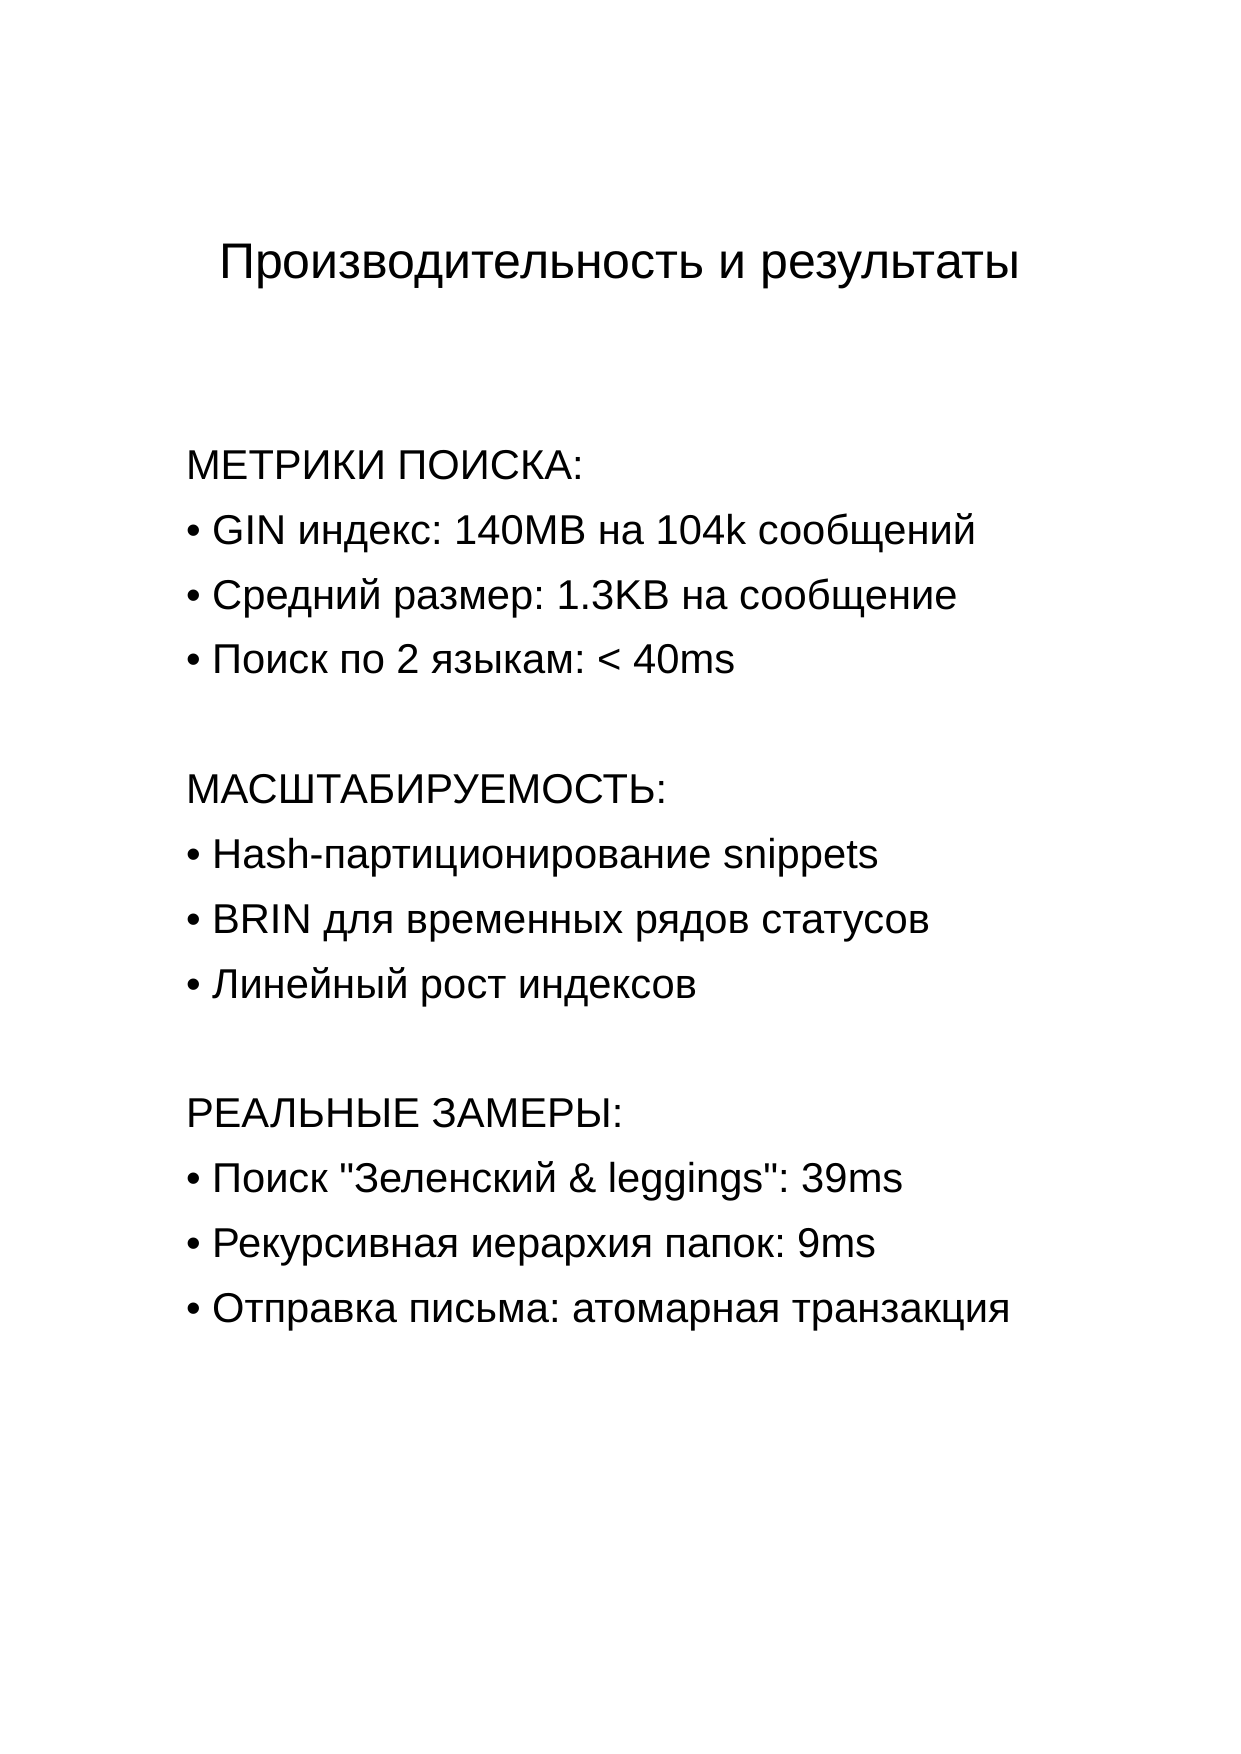

# Производительность и результаты
МЕТРИКИ ПОИСКА:
• GIN индекс: 140MB на 104k сообщений
• Средний размер: 1.3KB на сообщение
• Поиск по 2 языкам: < 40ms
МАСШТАБИРУЕМОСТЬ:
• Hash-партиционирование snippets
• BRIN для временных рядов статусов
• Линейный рост индексов
РЕАЛЬНЫЕ ЗАМЕРЫ:
• Поиск "Зеленский & leggings": 39ms
• Рекурсивная иерархия папок: 9ms
• Отправка письма: атомарная транзакция